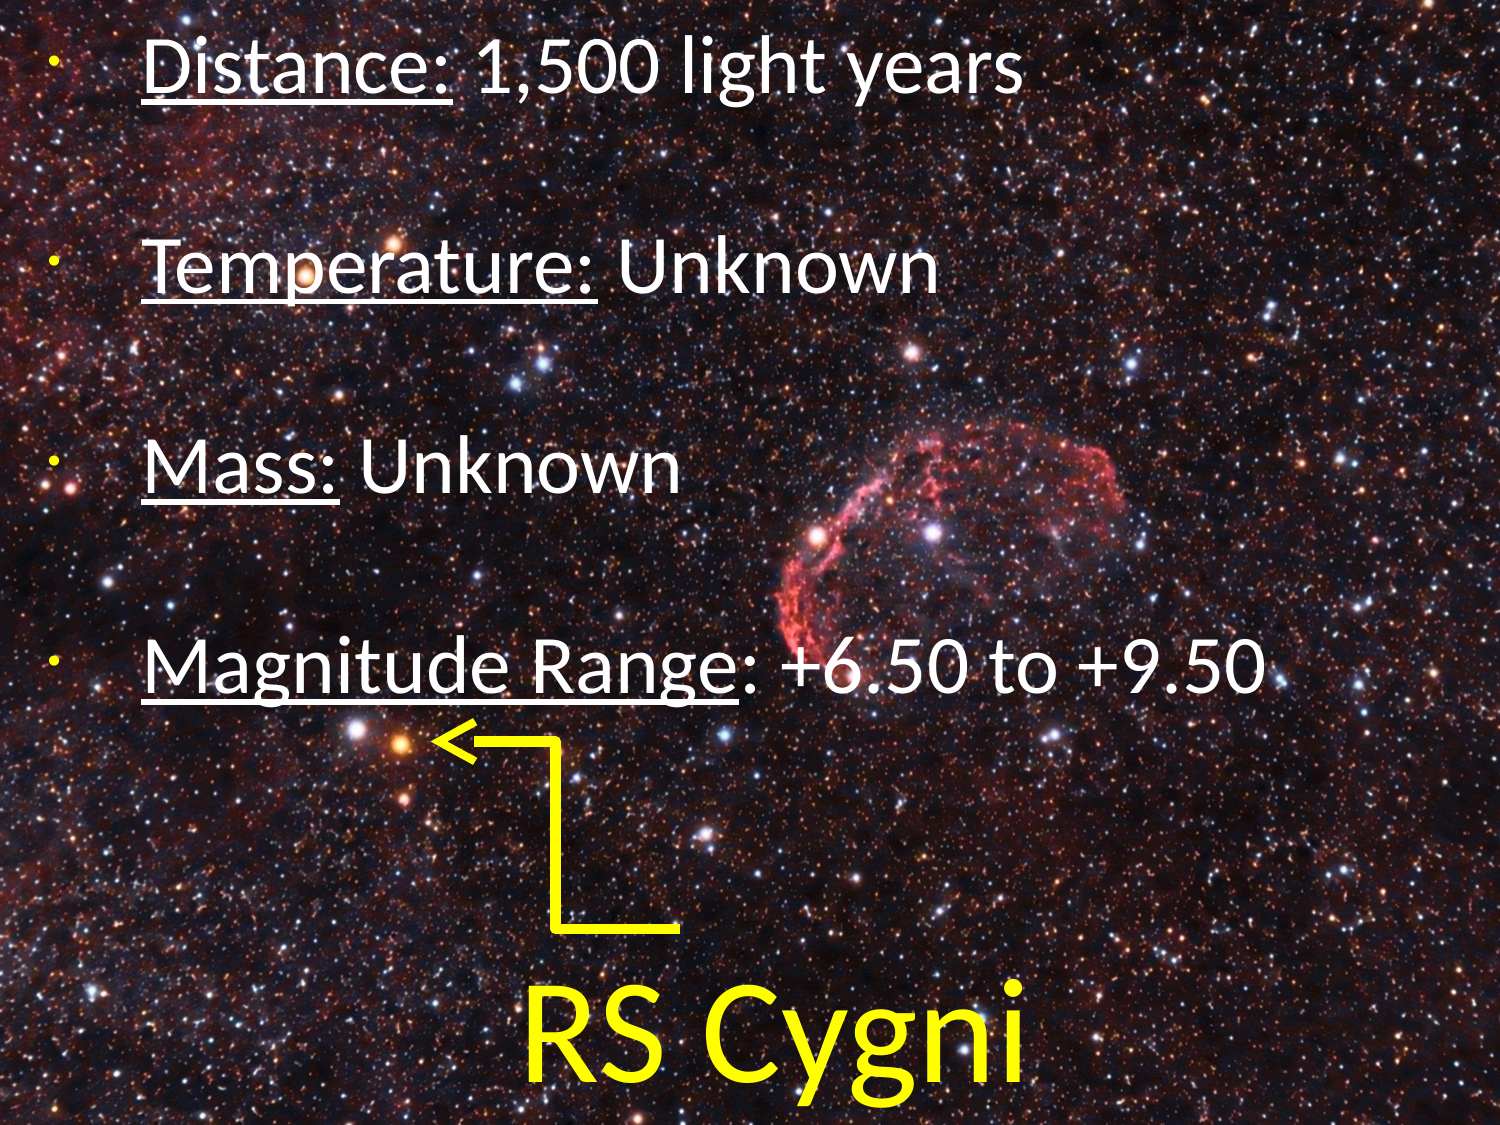

Distance: 1,500 light years
Temperature: Unknown
Mass: Unknown
Magnitude Range: +6.50 to +9.50
RS Cygni